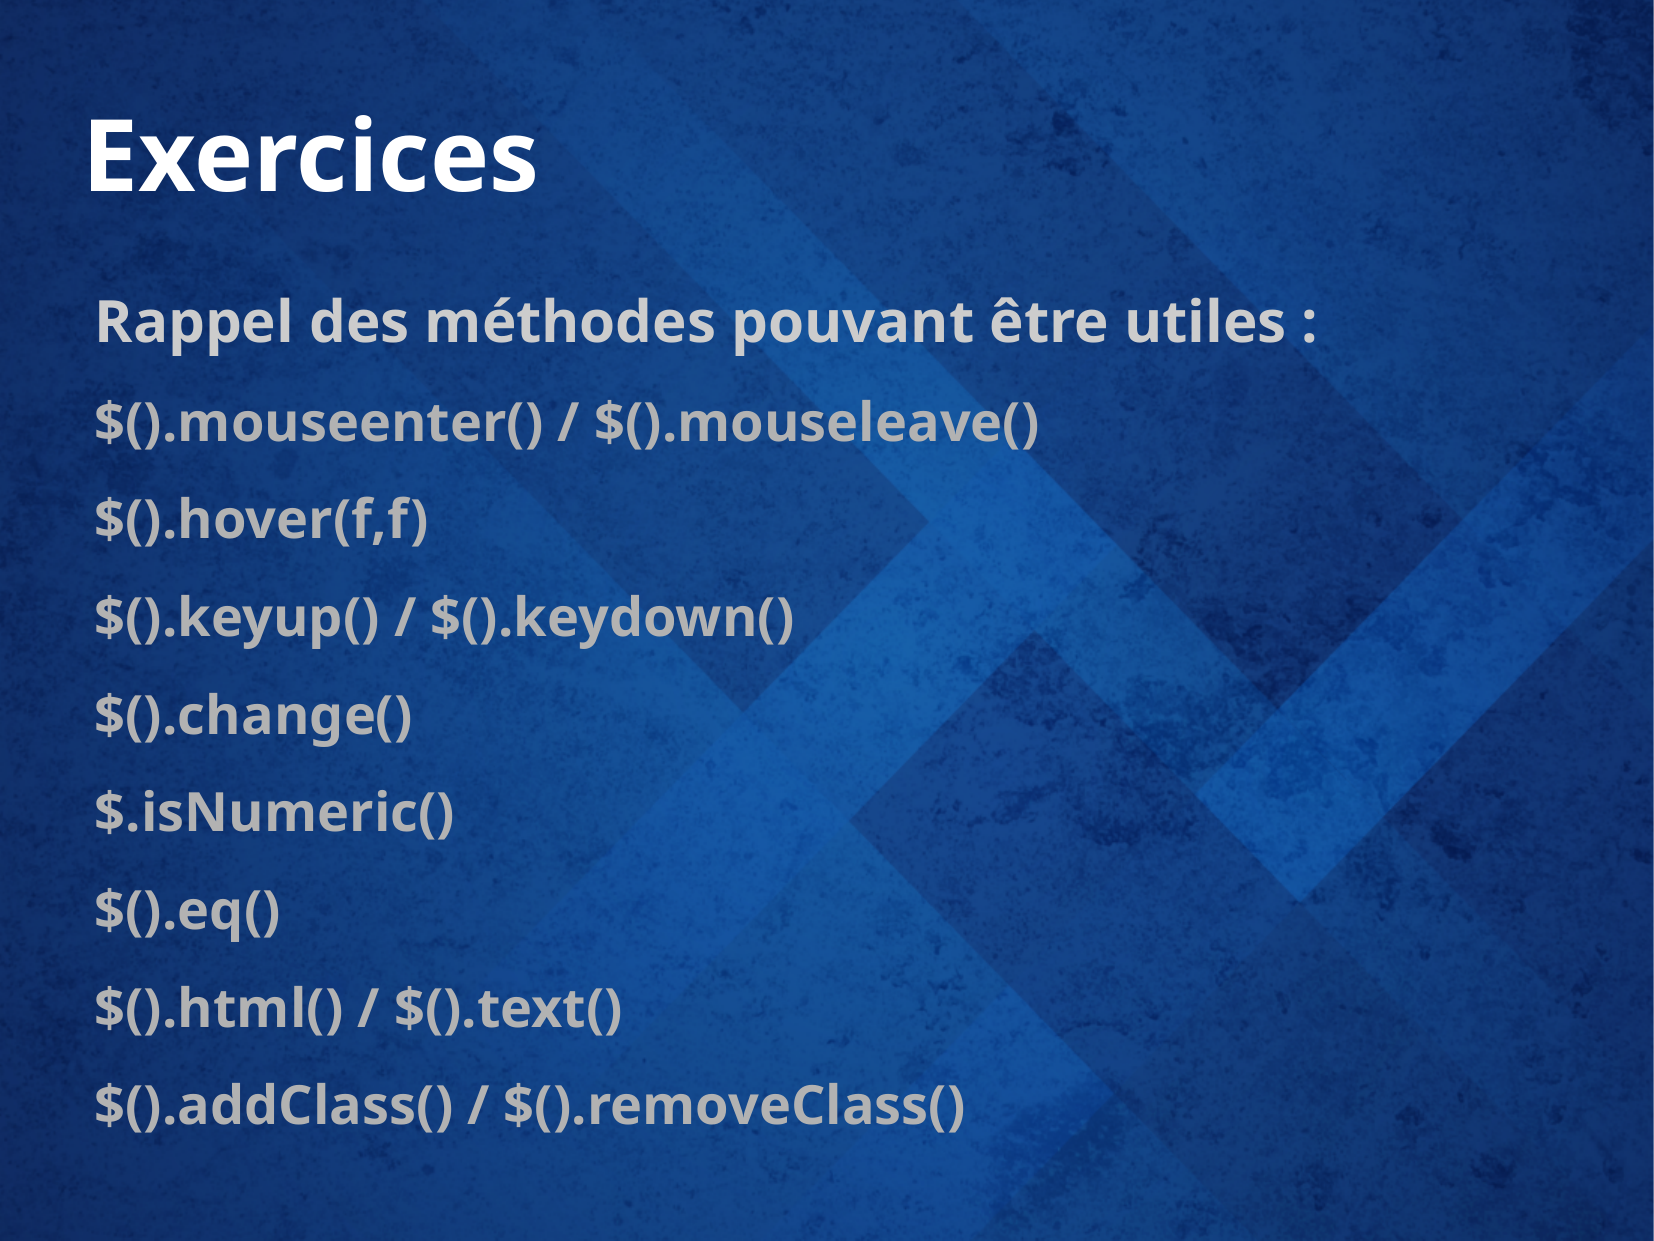

# Exercices
Rappel des méthodes pouvant être utiles :
$().mouseenter() / $().mouseleave()
$().hover(f,f)
$().keyup() / $().keydown()
$().change()
$.isNumeric()
$().eq()
$().html() / $().text()
$().addClass() / $().removeClass()